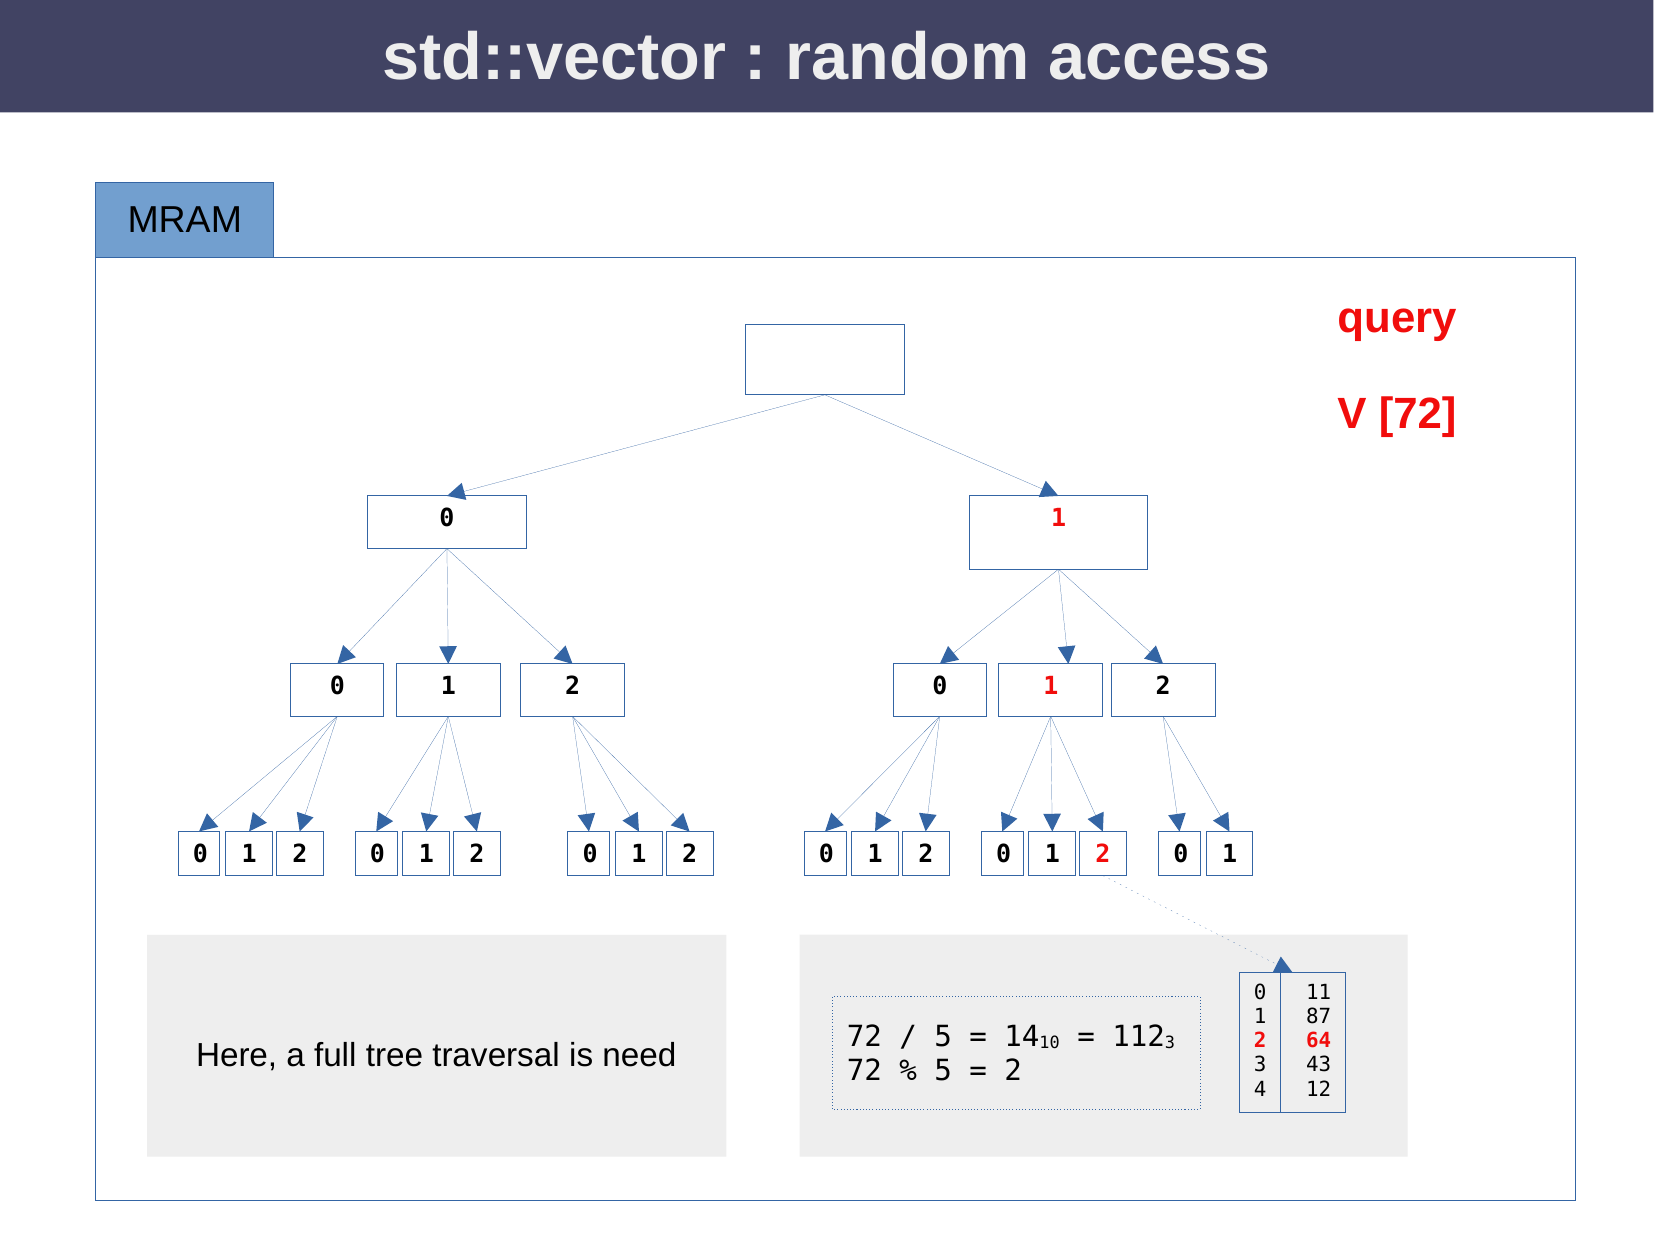

std::vector : random access
MRAM
query
V [72]
0
1
0
1
2
0
1
2
0
1
2
0
1
2
0
1
2
0
1
2
0
1
2
0
1
Here, a full tree traversal is need
0
1
2
3
4
11
87
64
43
12
72 / 5 = 1410 = 1123
72 % 5 = 2